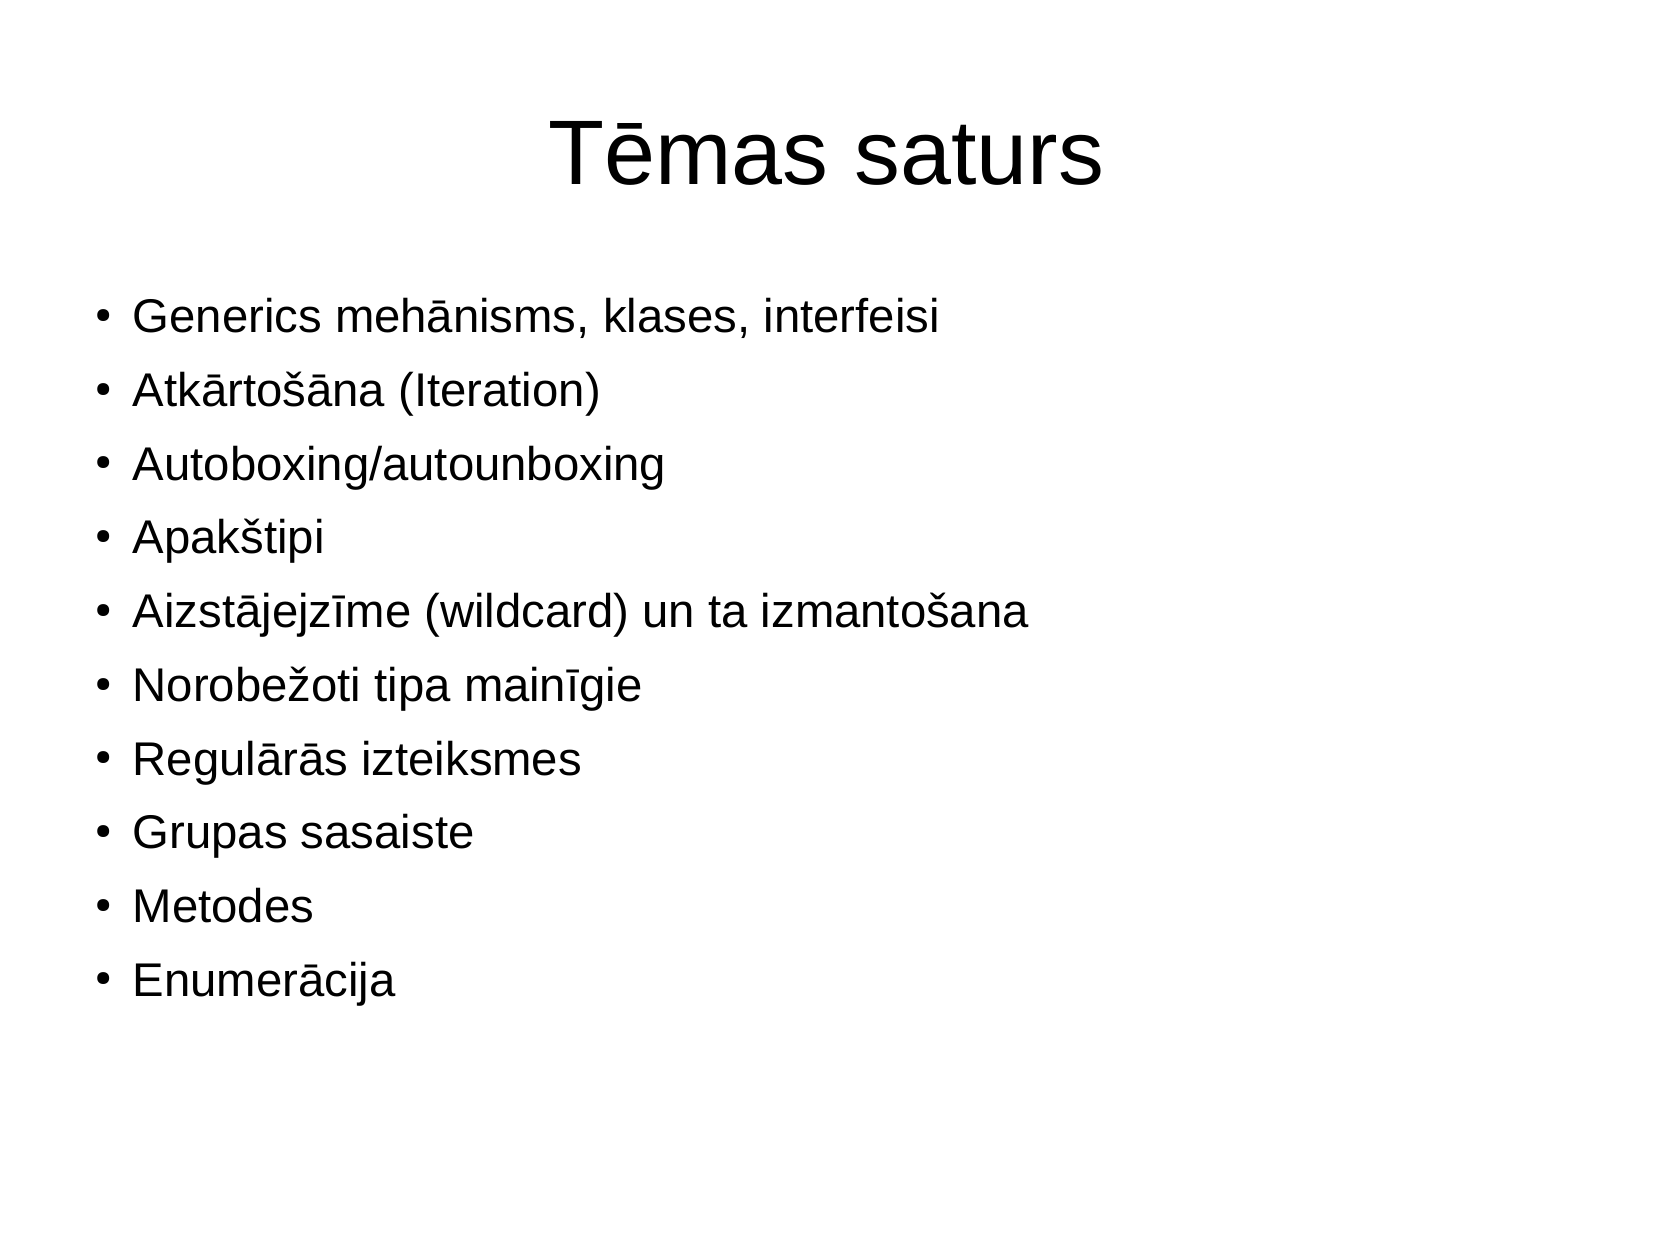

# Tēmas saturs
Generics mehānisms, klases, interfeisi
Atkārtošāna (Iteration)
Autoboxing/autounboxing
Apakštipi
Aizstājejzīme (wildcard) un ta izmantošana
Norobežoti tipa mainīgie
Regulārās izteiksmes
Grupas sasaiste
Metodes
Enumerācija